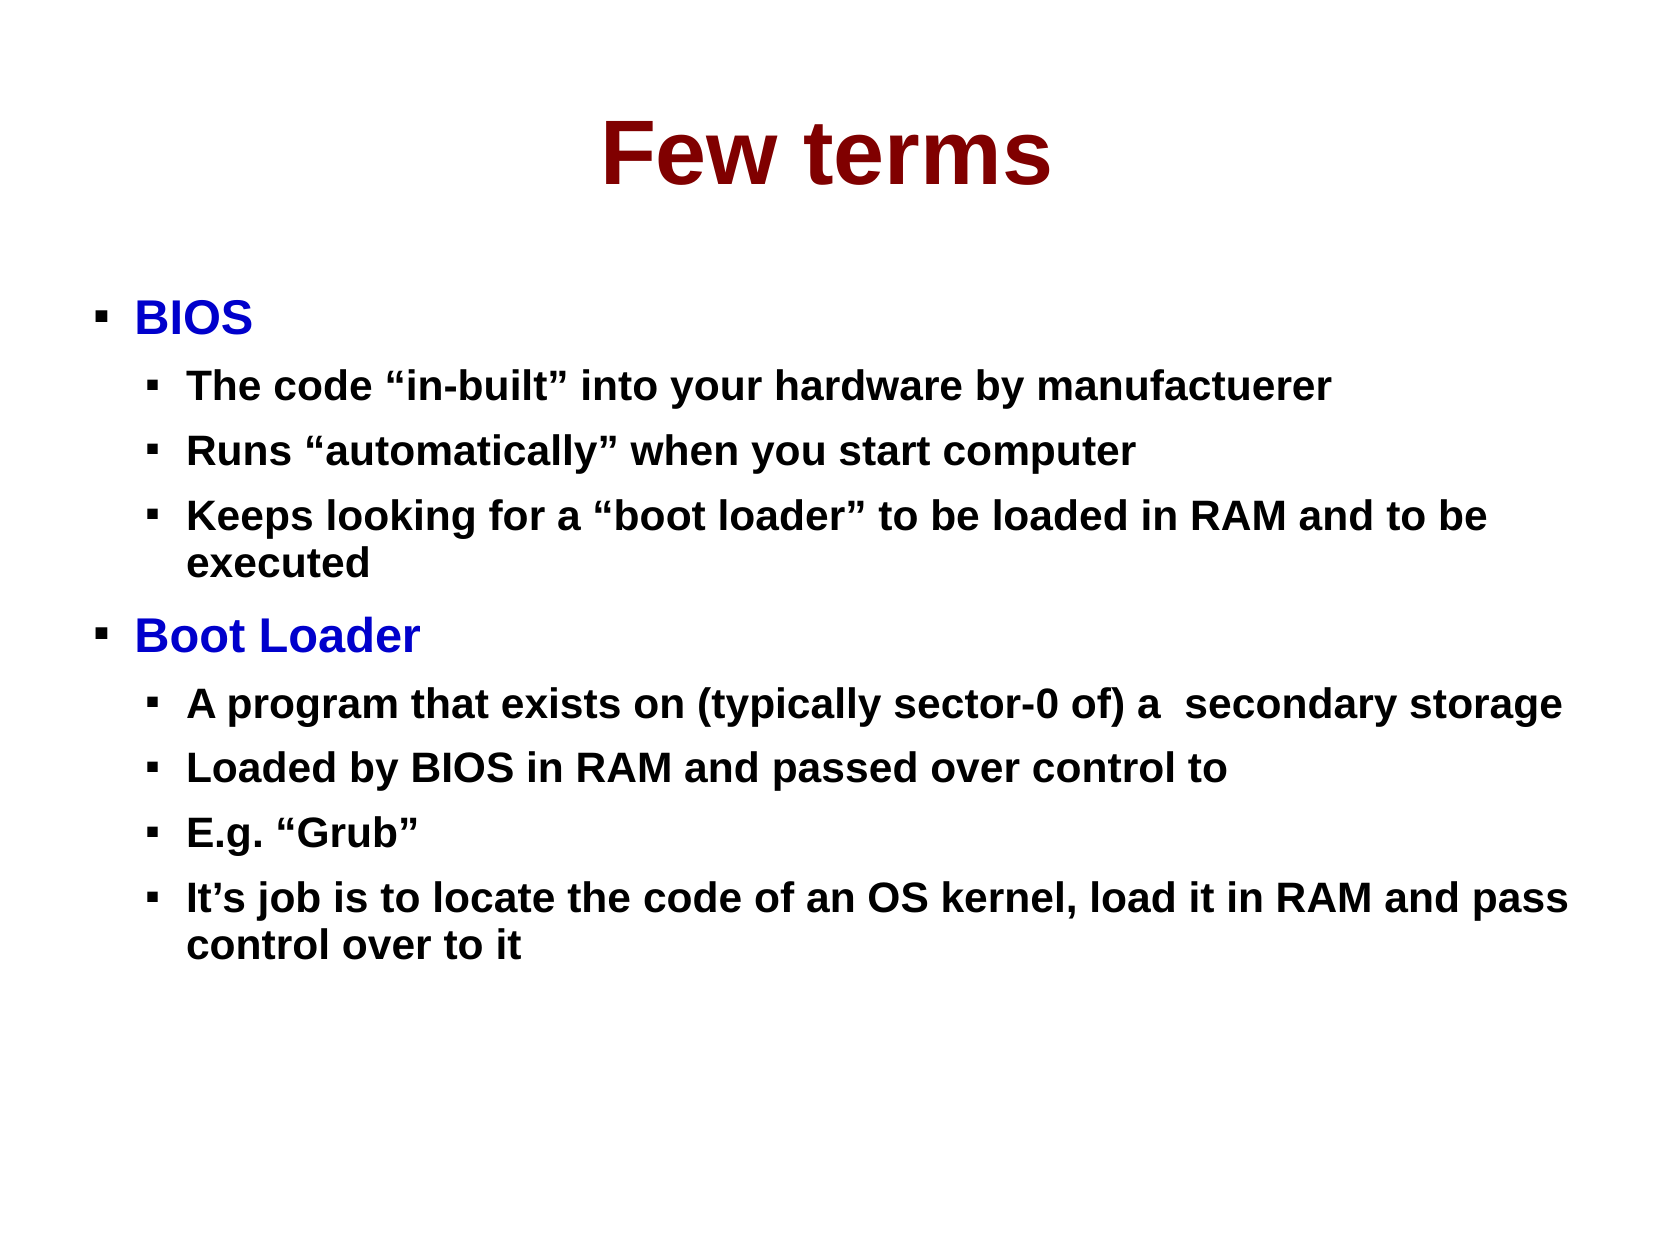

# Few terms
BIOS
The code “in-built” into your hardware by manufactuerer
Runs “automatically” when you start computer
Keeps looking for a “boot loader” to be loaded in RAM and to be executed
Boot Loader
A program that exists on (typically sector-0 of) a secondary storage
Loaded by BIOS in RAM and passed over control to
E.g. “Grub”
It’s job is to locate the code of an OS kernel, load it in RAM and pass control over to it